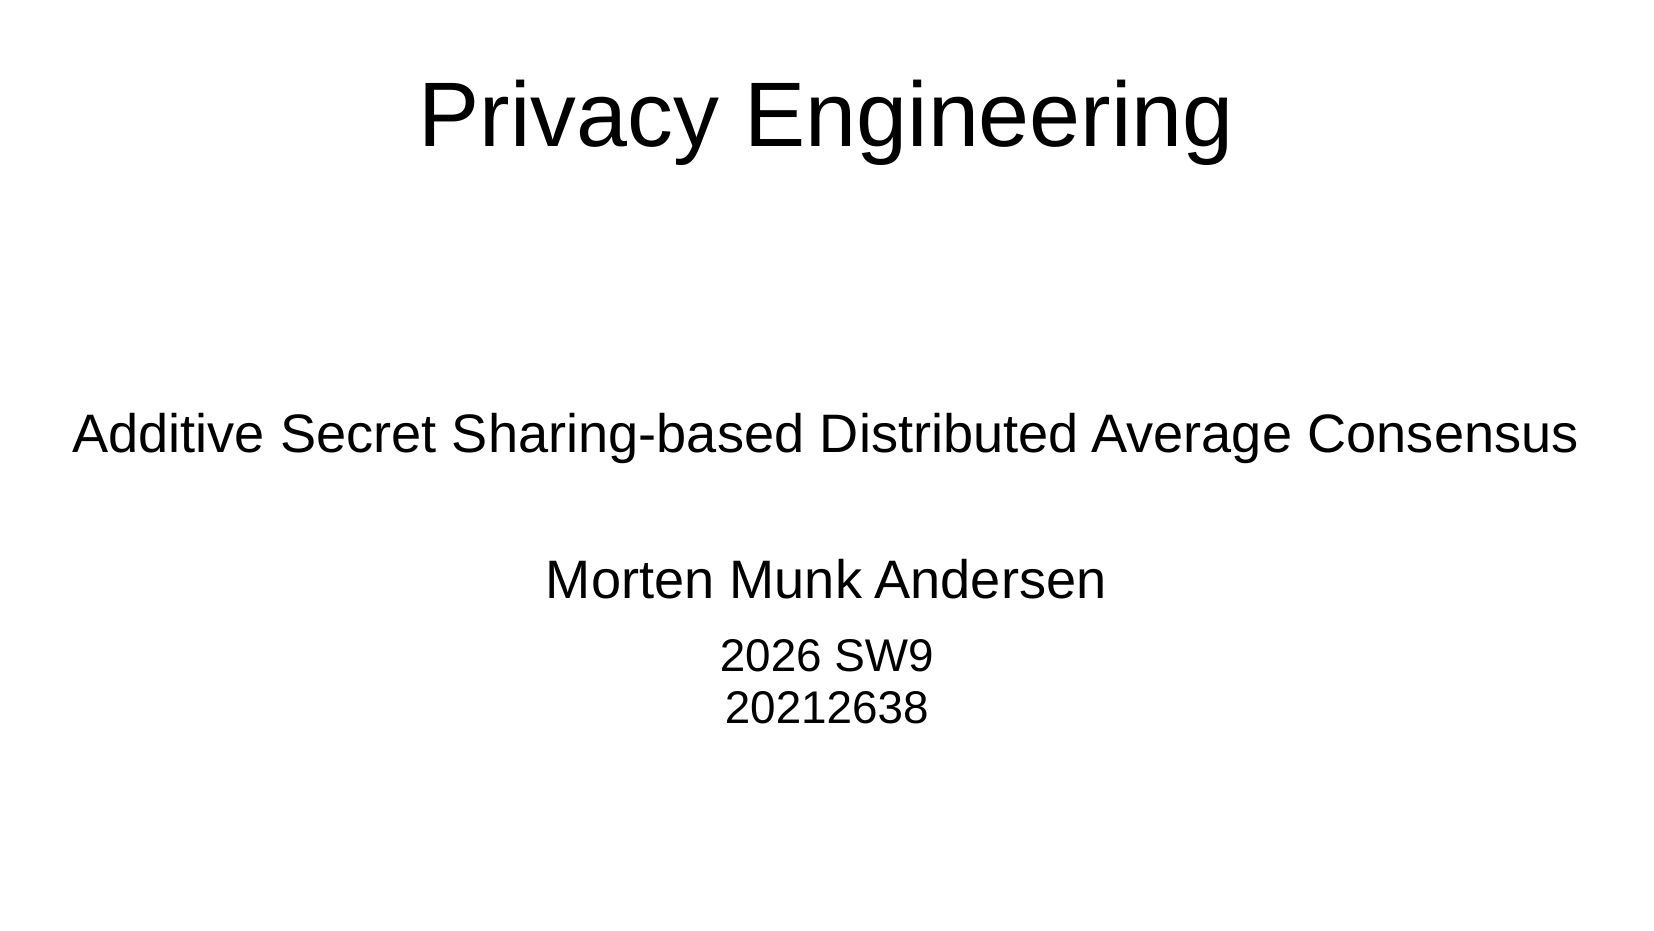

# Privacy Engineering
Additive Secret Sharing-based Distributed Average Consensus
Morten Munk Andersen
2026 SW9
20212638